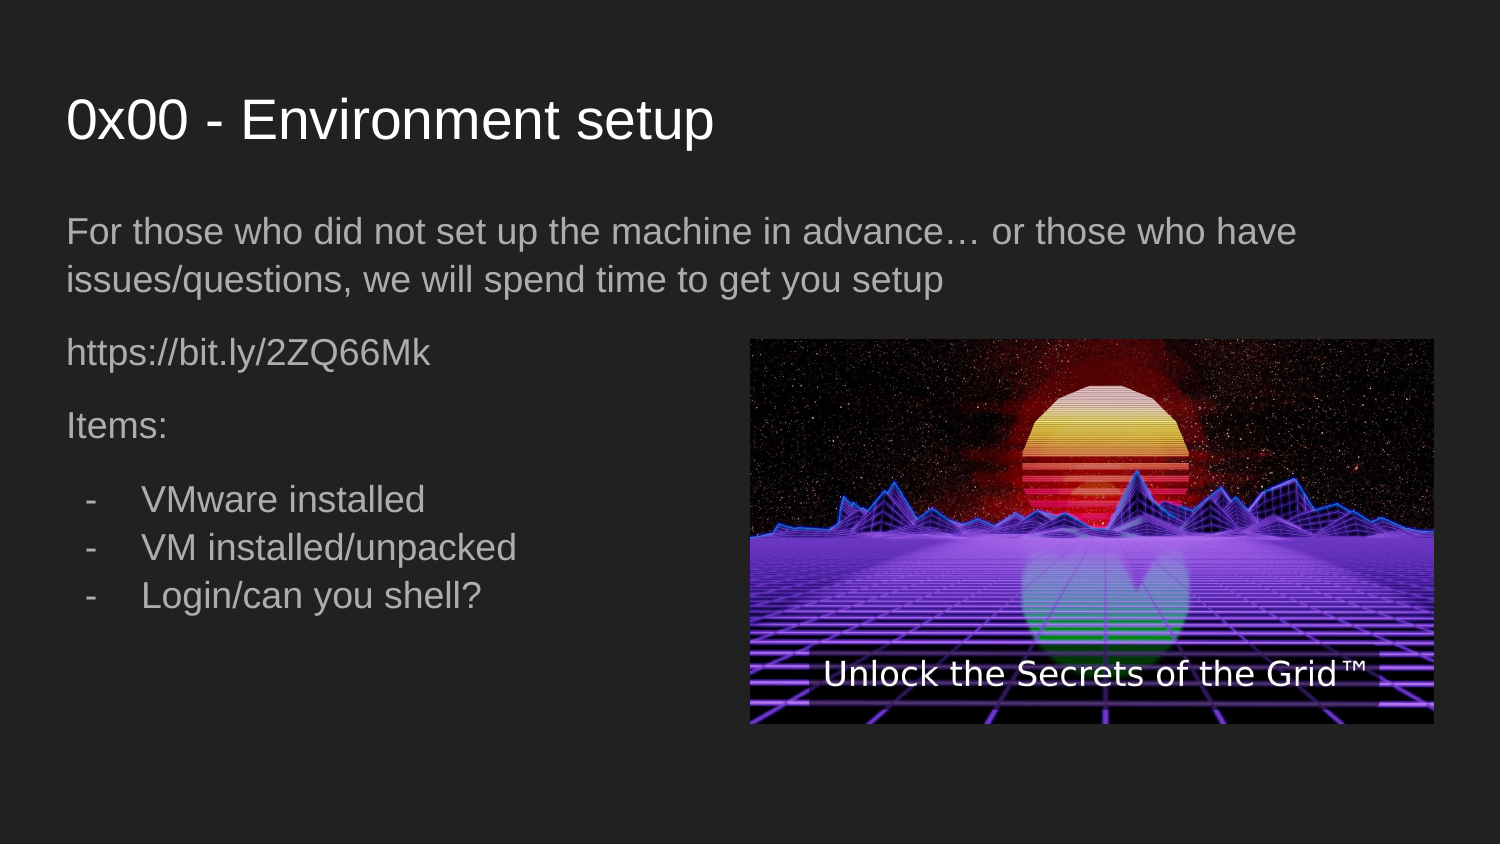

# 0x00 - Environment setup
For those who did not set up the machine in advance… or those who have issues/questions, we will spend time to get you setup
https://bit.ly/2ZQ66Mk
Items:
VMware installed
VM installed/unpacked
Login/can you shell?